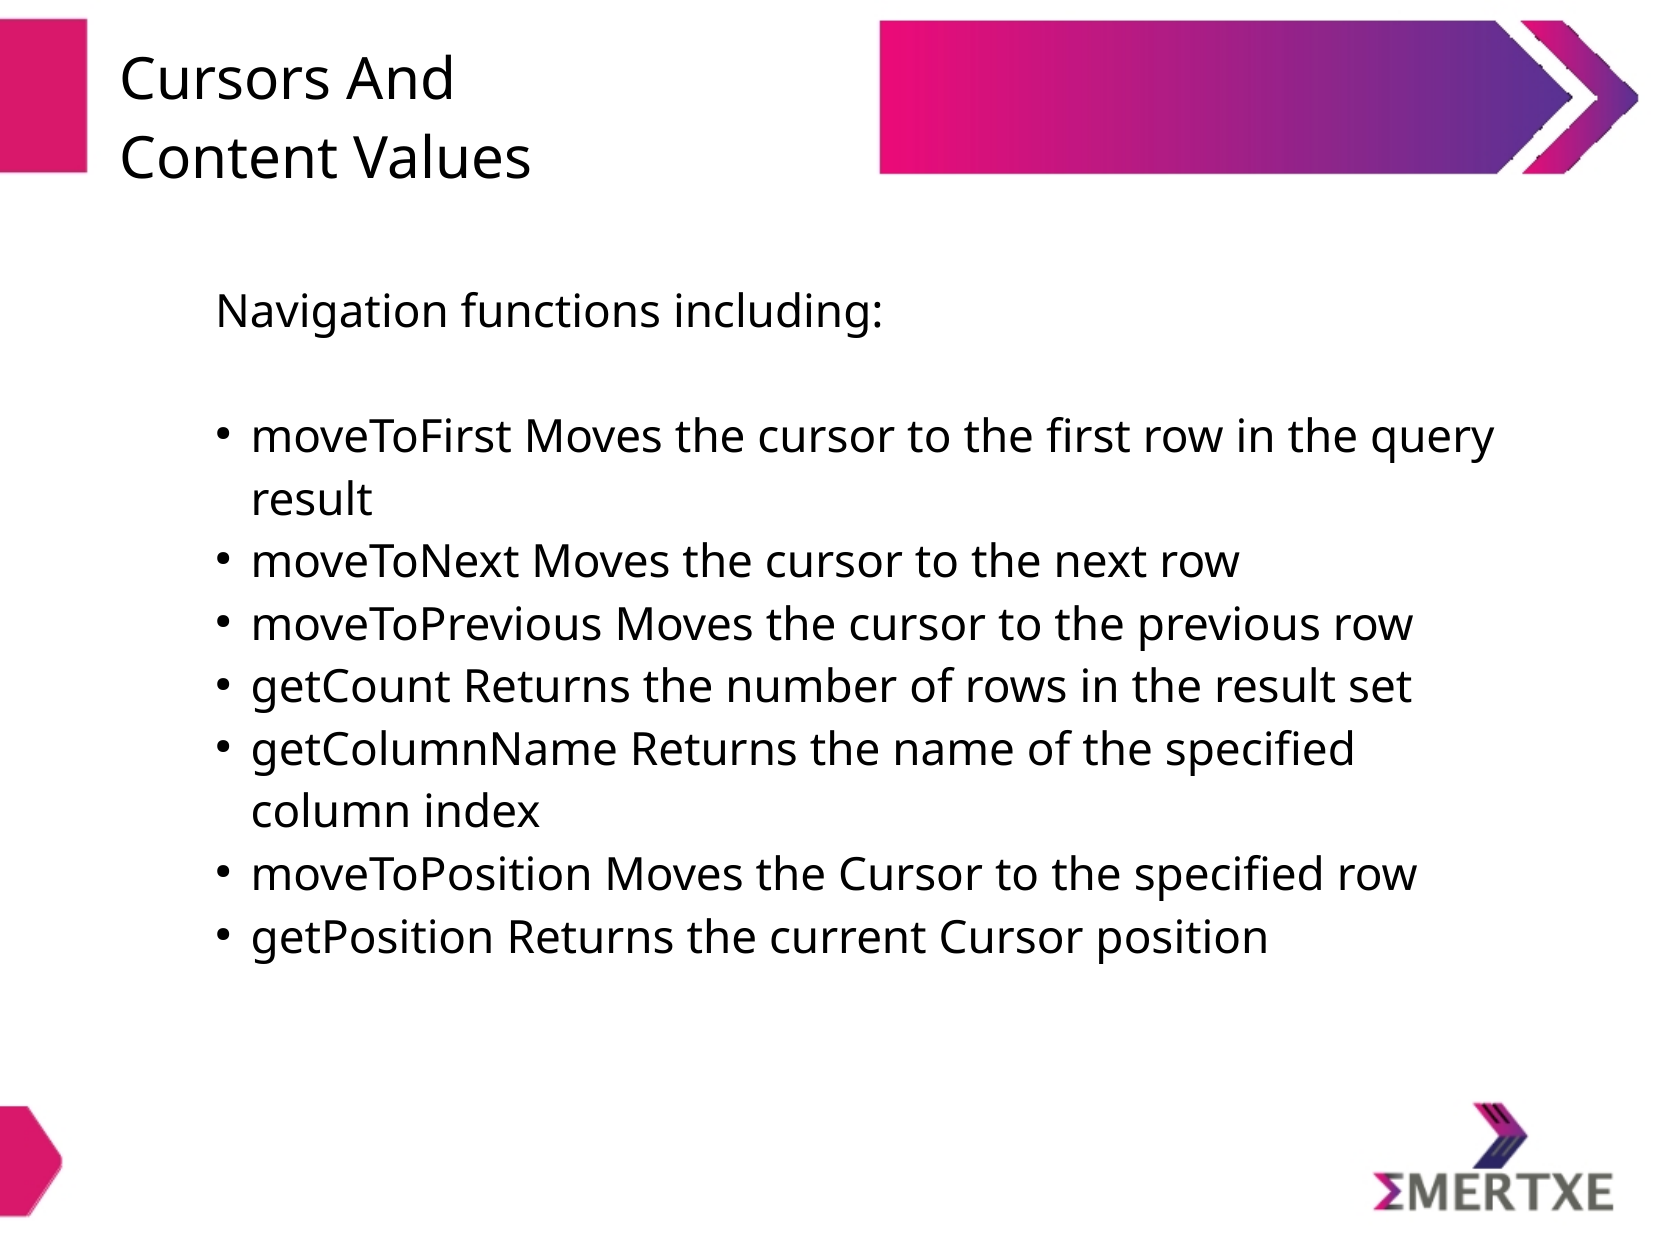

Cursors And
Content Values
Navigation functions including:
moveToFirst Moves the cursor to the first row in the query result
moveToNext Moves the cursor to the next row
moveToPrevious Moves the cursor to the previous row
getCount Returns the number of rows in the result set
getColumnName Returns the name of the specified column index
moveToPosition Moves the Cursor to the specified row
getPosition Returns the current Cursor position